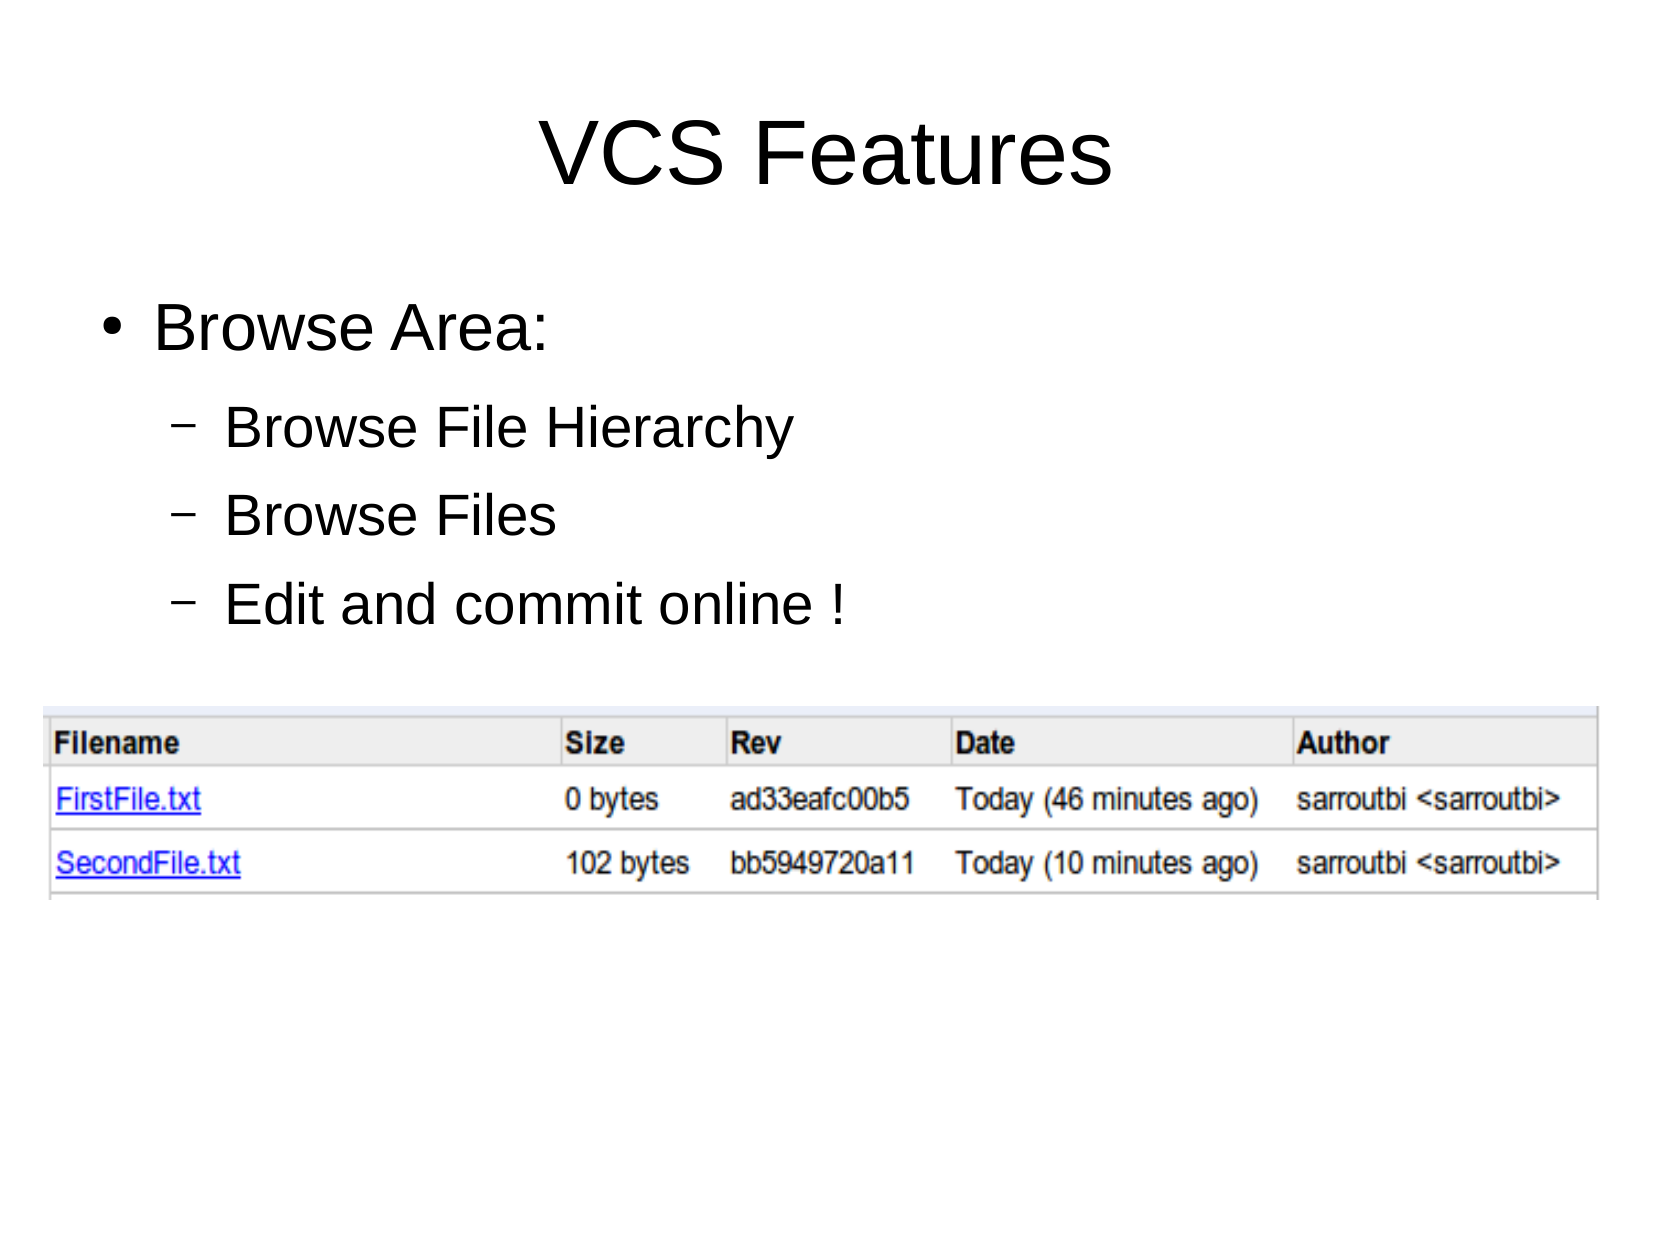

# VCS Features
Browse Area:
Browse File Hierarchy
Browse Files
Edit and commit online !